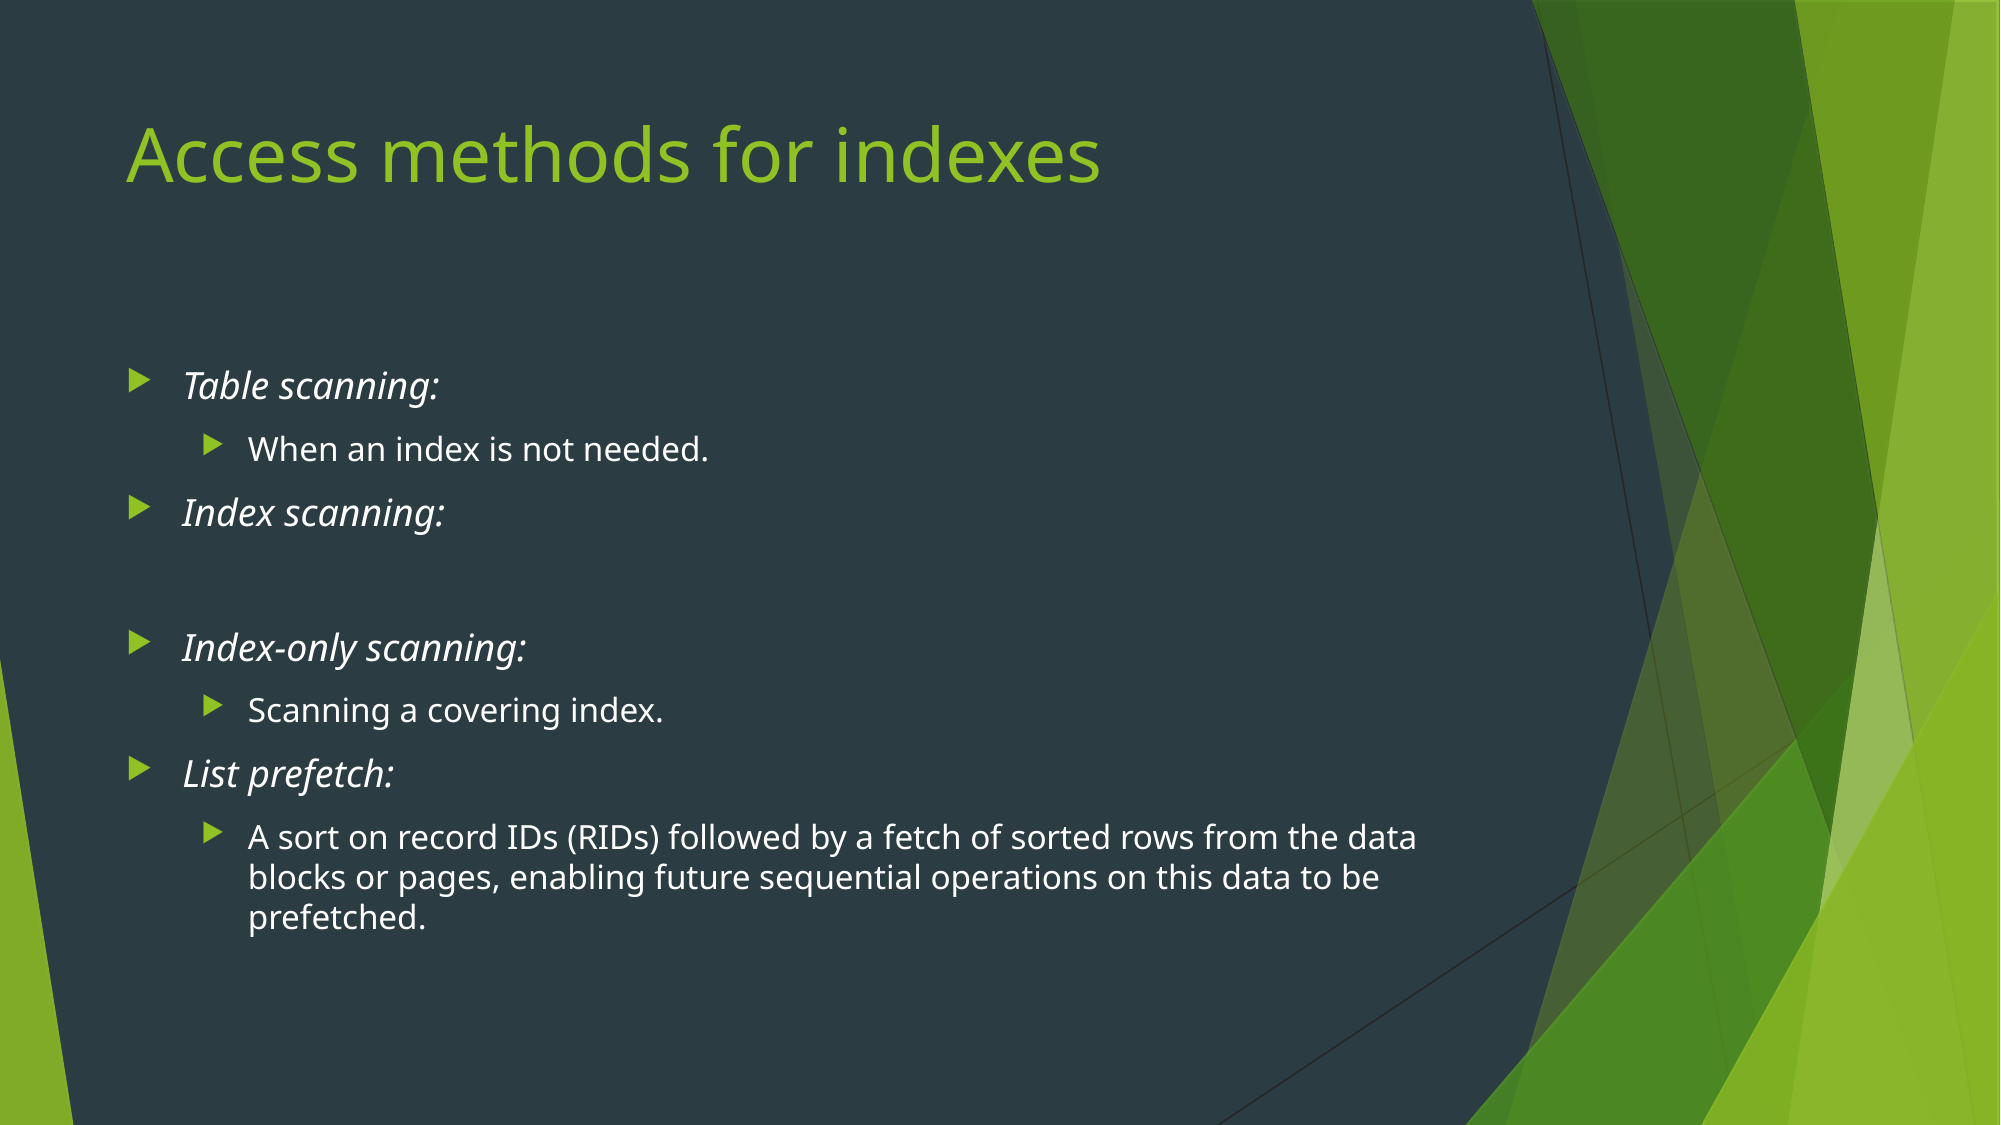

# Access methods for indexes
Table scanning:
When an index is not needed.
Index scanning:
Index-only scanning:
Scanning a covering index.
List prefetch:
A sort on record IDs (RIDs) followed by a fetch of sorted rows from the data blocks or pages, enabling future sequential operations on this data to be prefetched.